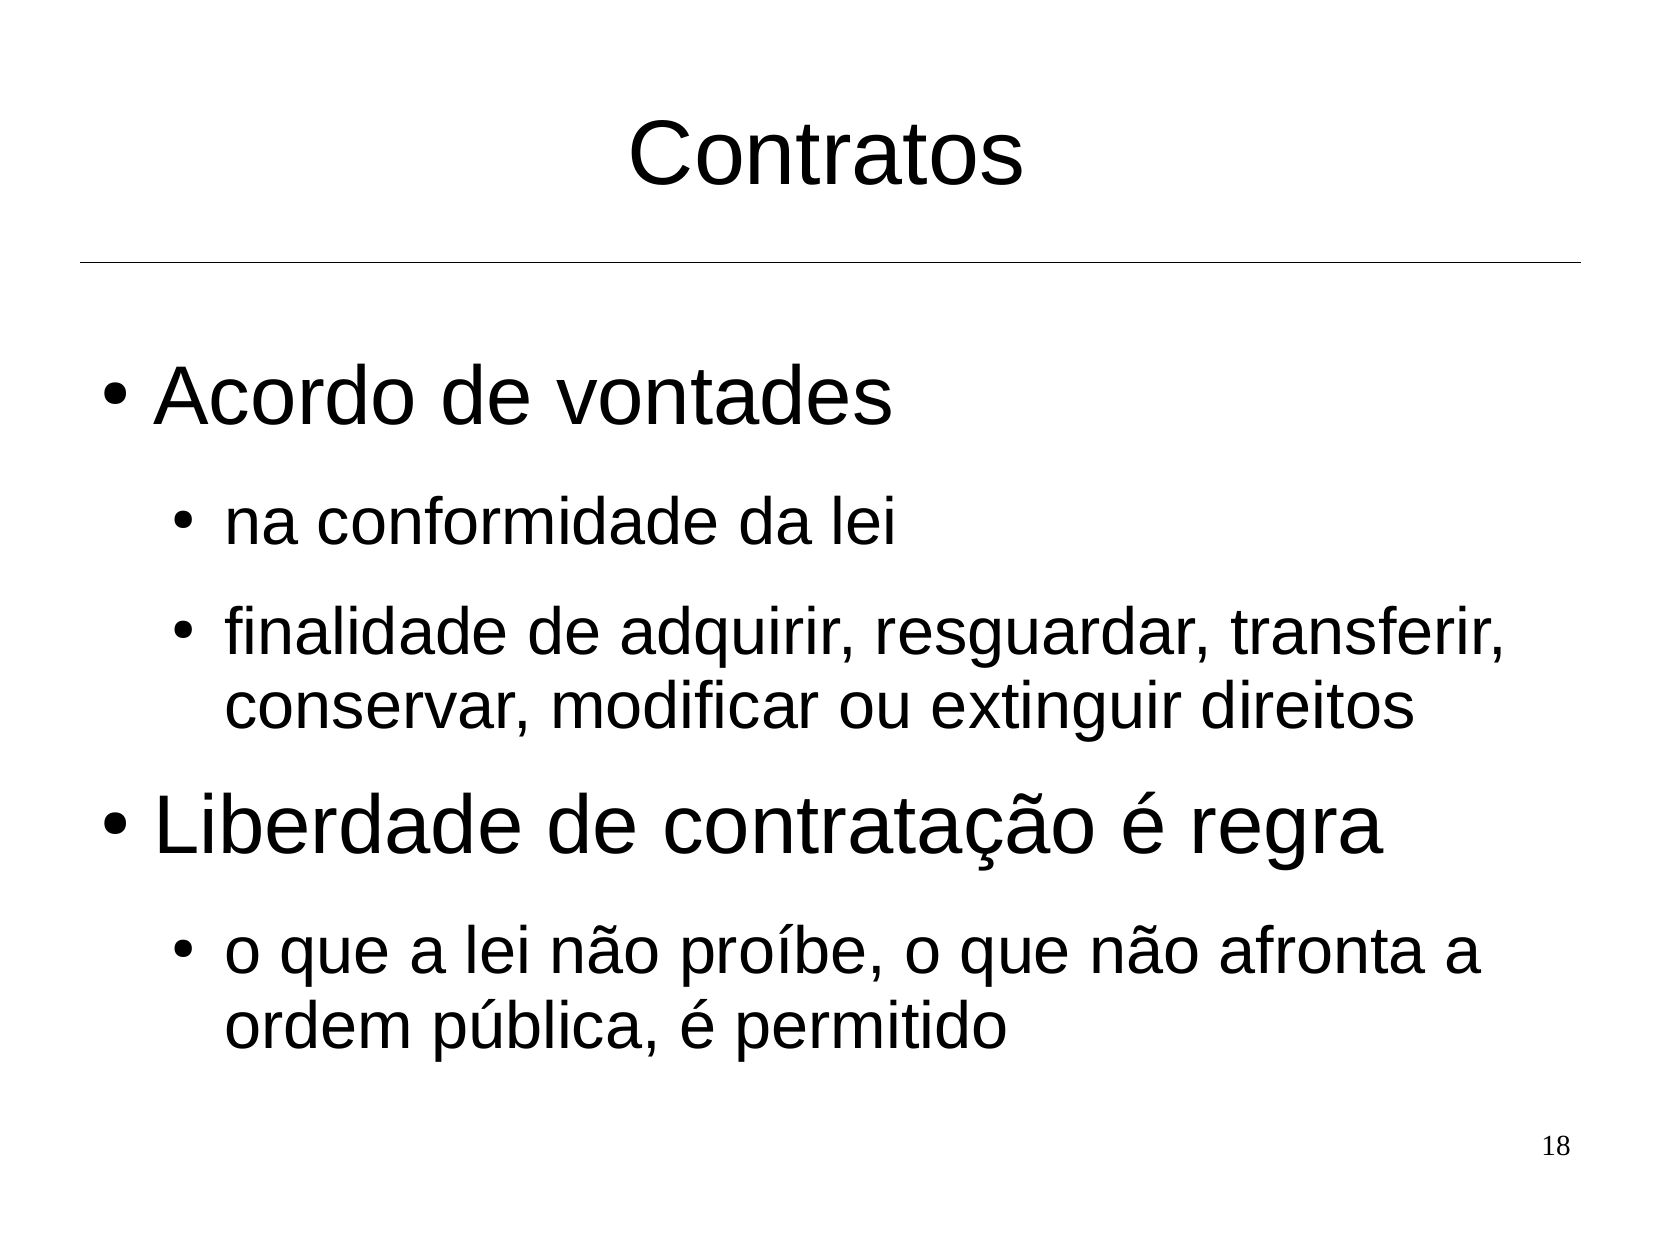

# Contratos
Acordo de vontades
na conformidade da lei
finalidade de adquirir, resguardar, transferir, conservar, modificar ou extinguir direitos
Liberdade de contratação é regra
o que a lei não proíbe, o que não afronta a ordem pública, é permitido
18